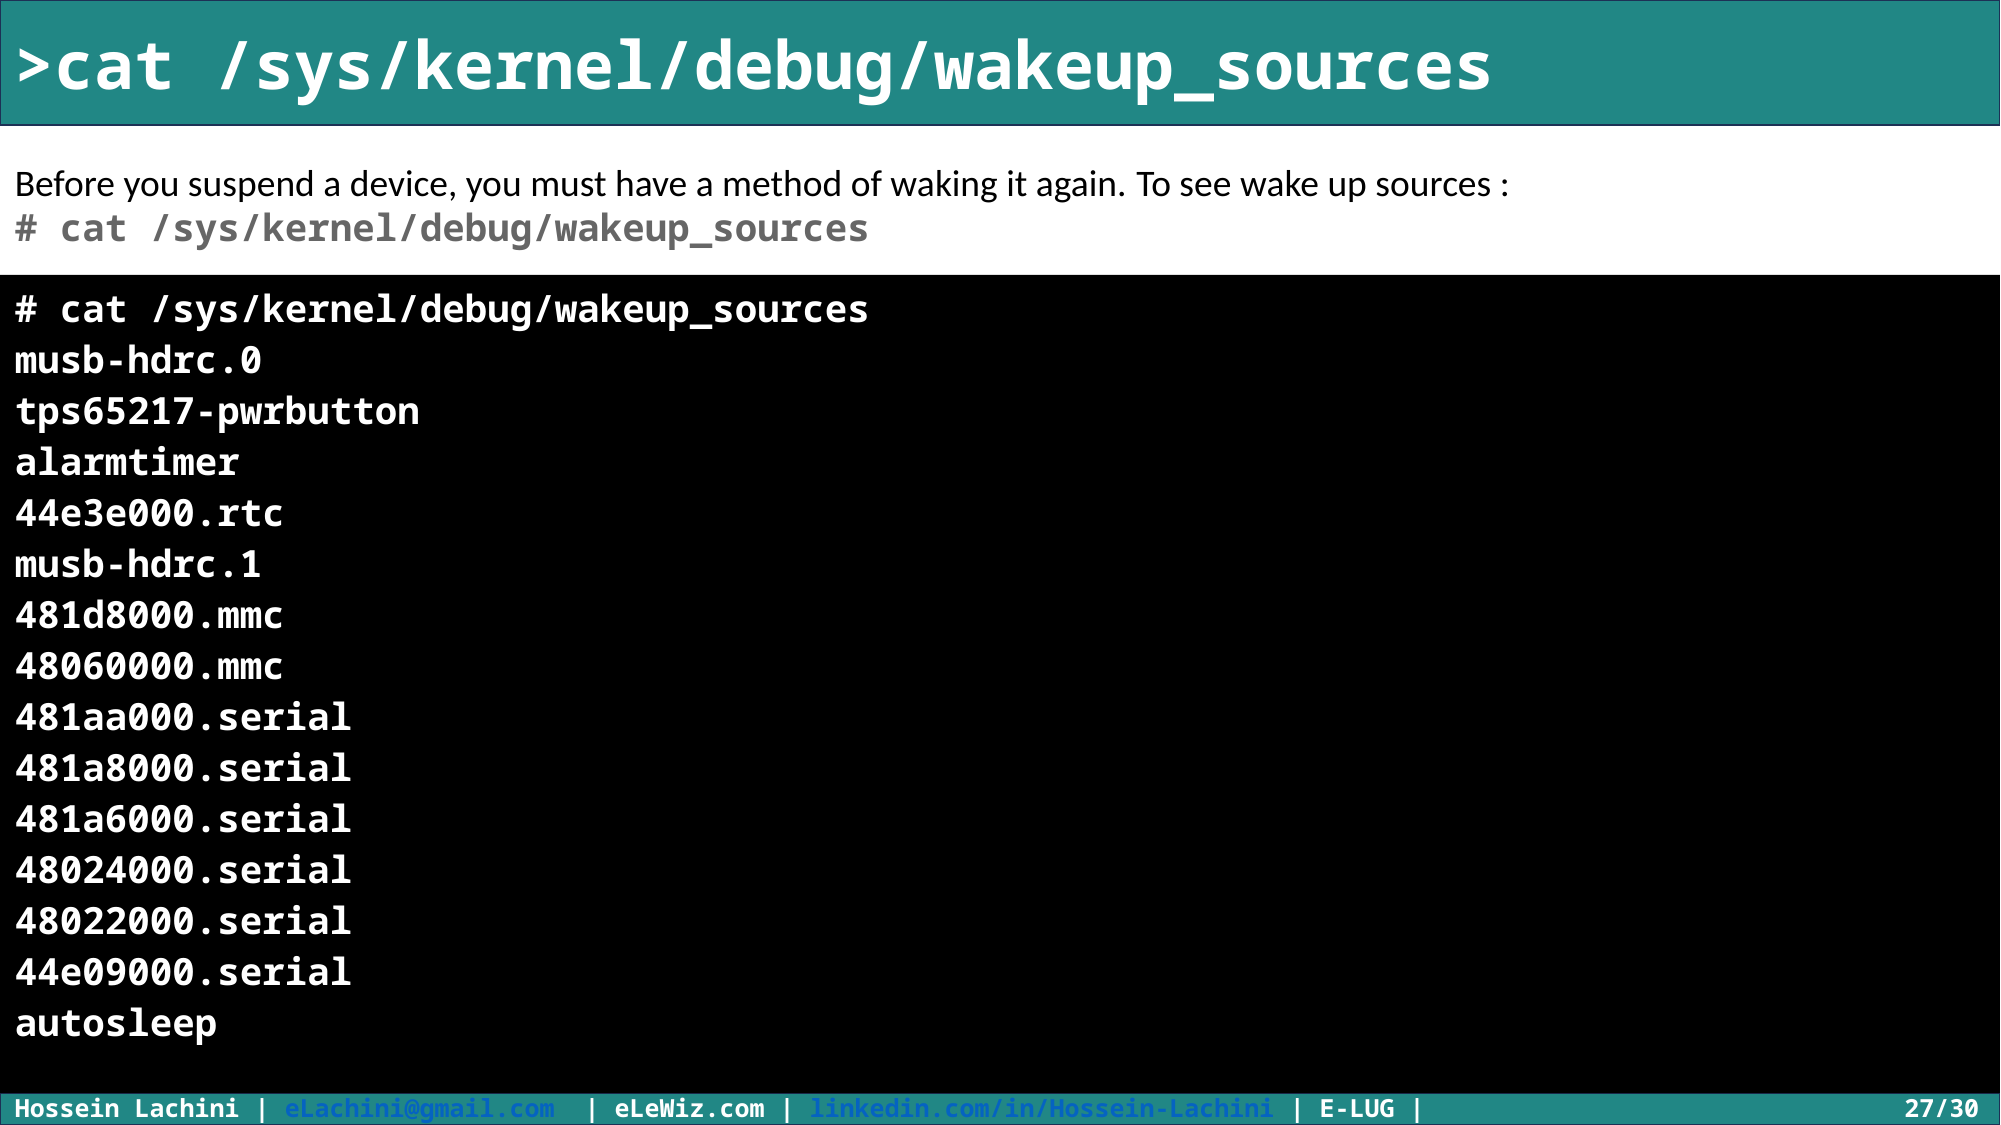

>cat /sys/kernel/debug/wakeup_sources
Before you suspend a device, you must have a method of waking it again. To see wake up sources :
# cat /sys/kernel/debug/wakeup_sources
# cat /sys/kernel/debug/wakeup_sources
musb-hdrc.0
tps65217-pwrbutton
alarmtimer
44e3e000.rtc
musb-hdrc.1
481d8000.mmc
48060000.mmc
481aa000.serial
481a8000.serial
481a6000.serial
48024000.serial
48022000.serial
44e09000.serial
autosleep
Hossein Lachini | eLachini@gmail.com | eLeWiz.com | linkedin.com/in/Hossein-Lachini | E-LUG | 27/30